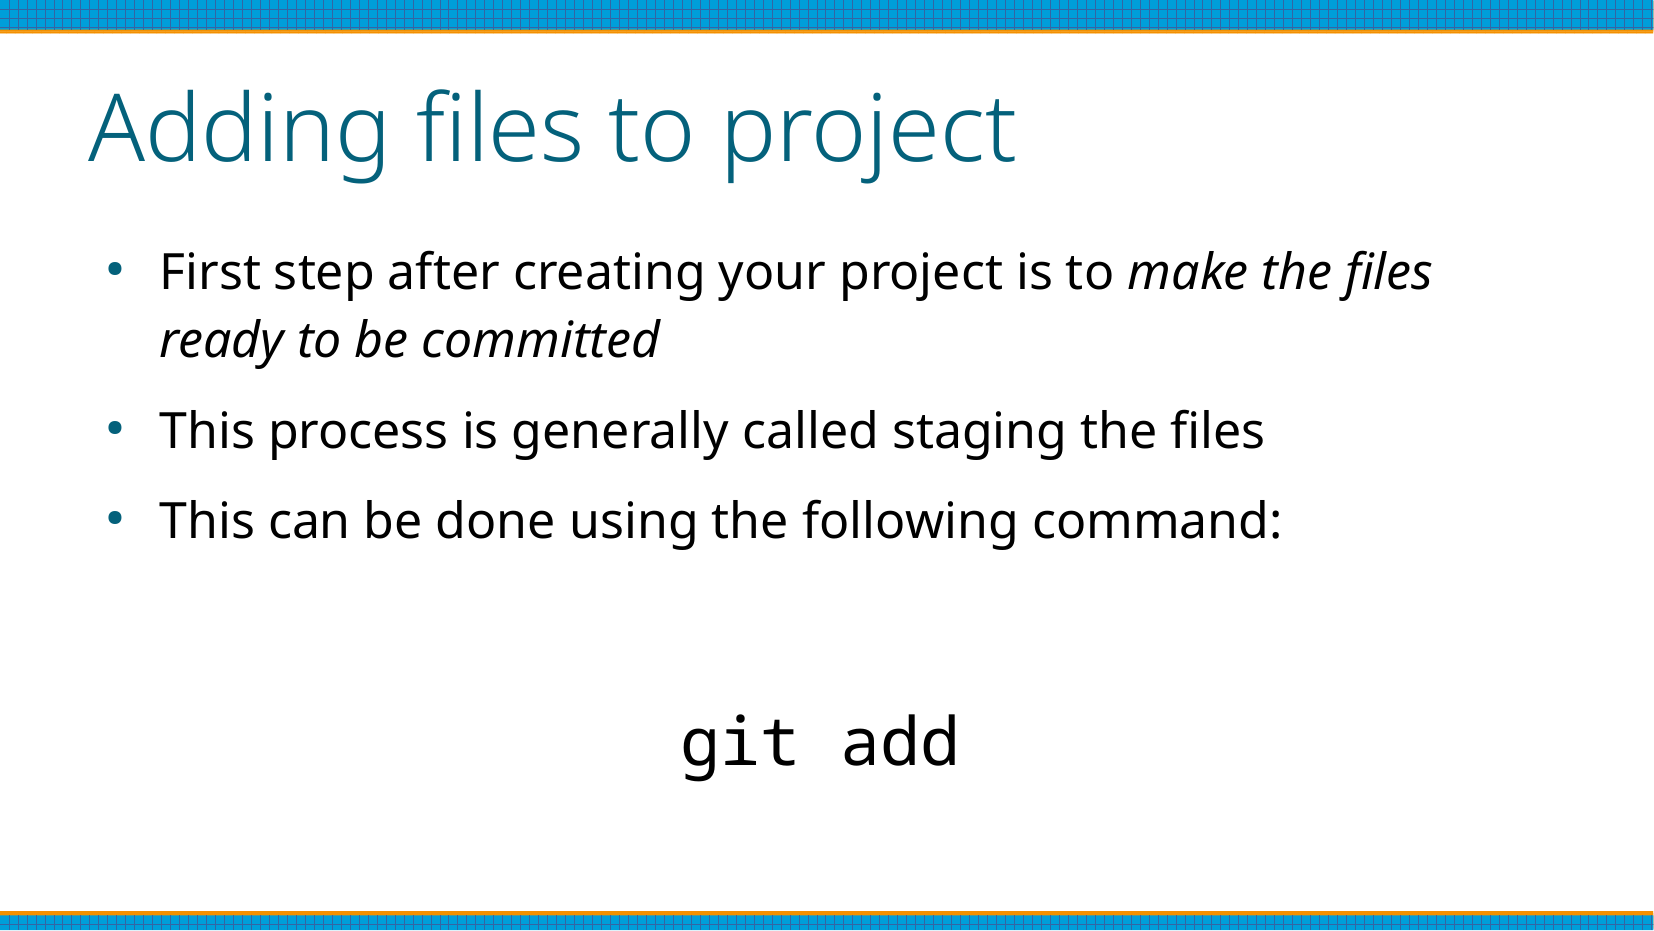

# Adding files to project
First step after creating your project is to make the files ready to be committed
This process is generally called staging the files
This can be done using the following command:
git add